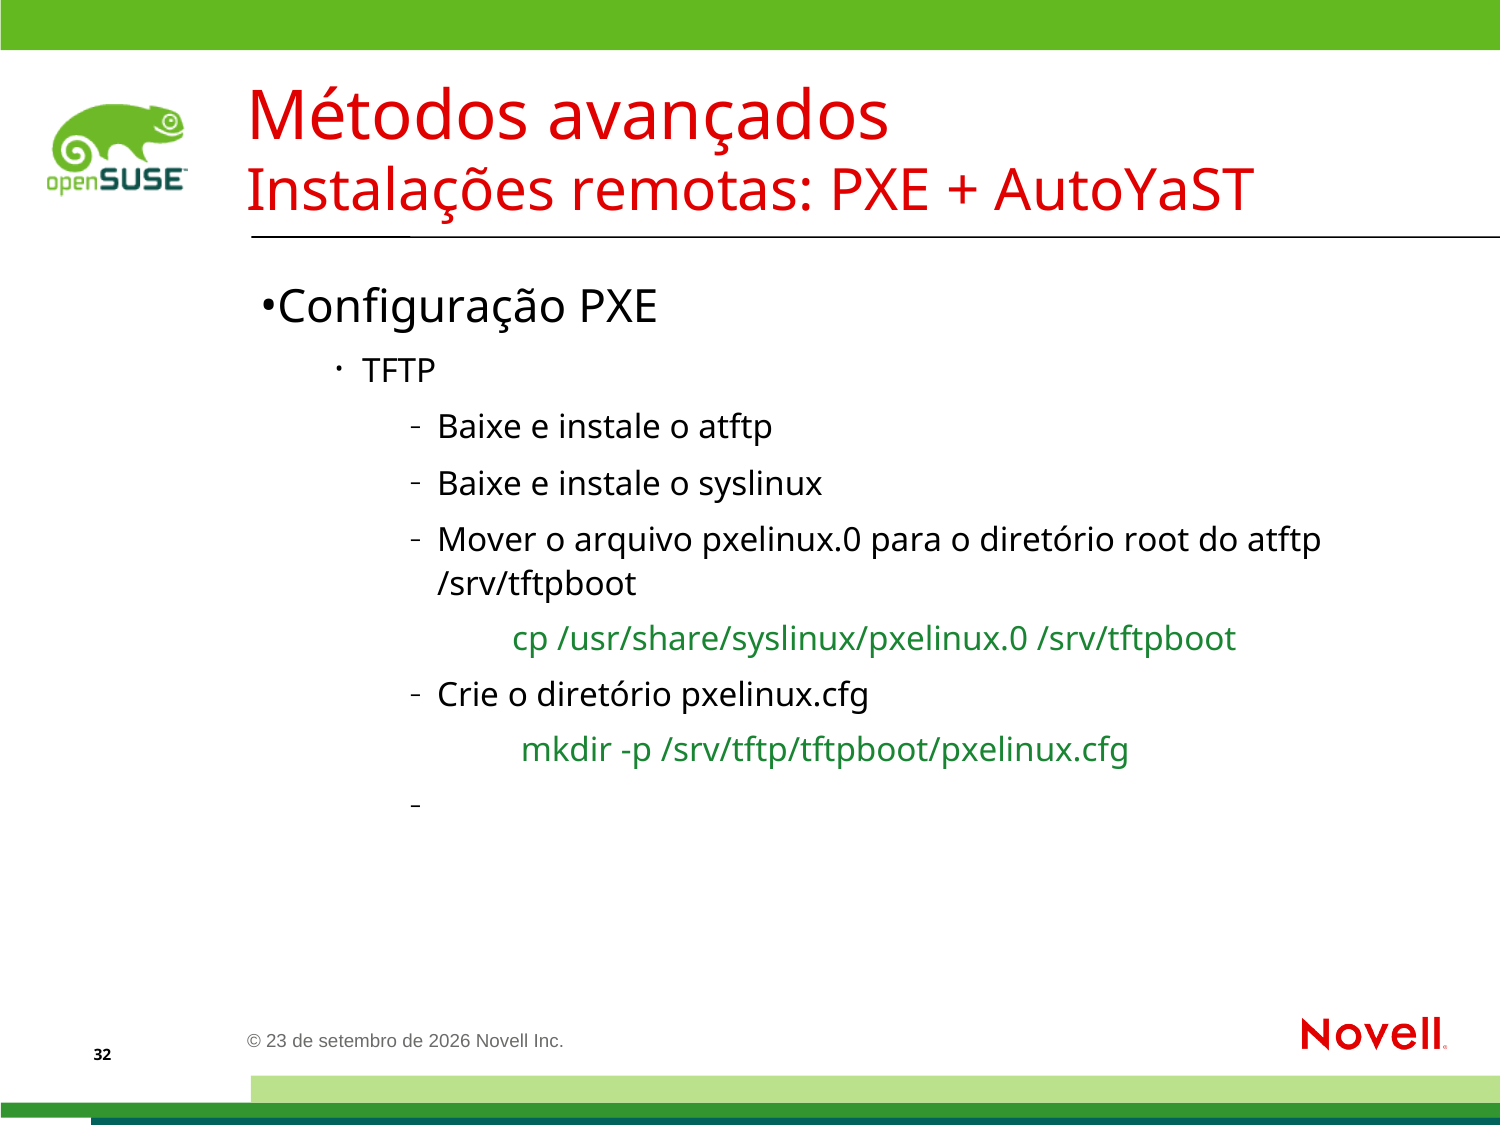

Métodos avançados
Instalações remotas: PXE + AutoYaST
# Configuração PXE
TFTP
Baixe e instale o atftp
Baixe e instale o syslinux
Mover o arquivo pxelinux.0 para o diretório root do atftp /srv/tftpboot
cp /usr/share/syslinux/pxelinux.0 /srv/tftpboot
Crie o diretório pxelinux.cfg
 mkdir -p /srv/tftp/tftpboot/pxelinux.cfg